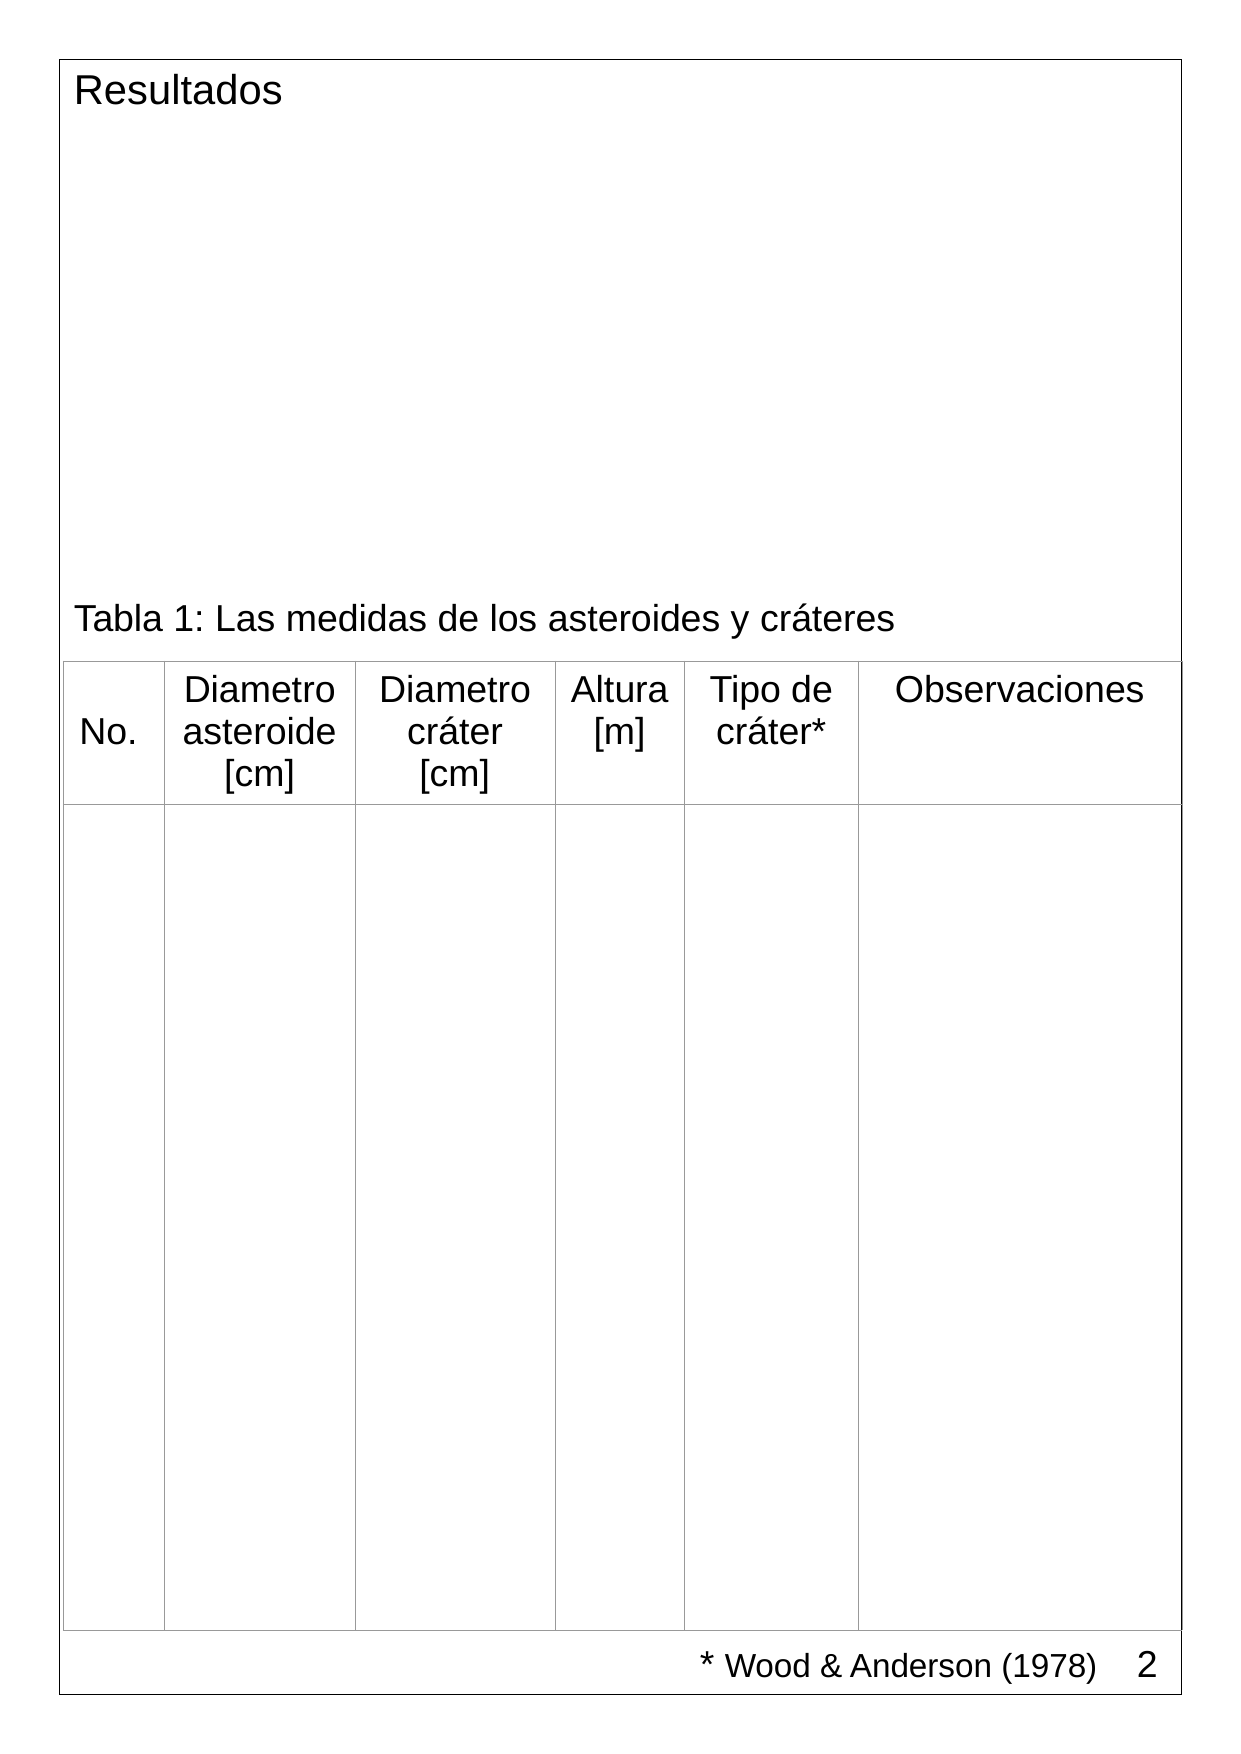

Resultados
Tabla 1: Las medidas de los asteroides y cráteres
| No. | Diametro asteroide [cm] | Diametro cráter [cm] | Altura [m] | Tipo de cráter\* | Observaciones |
| --- | --- | --- | --- | --- | --- |
| | | | | | |
2
* Wood & Anderson (1978)